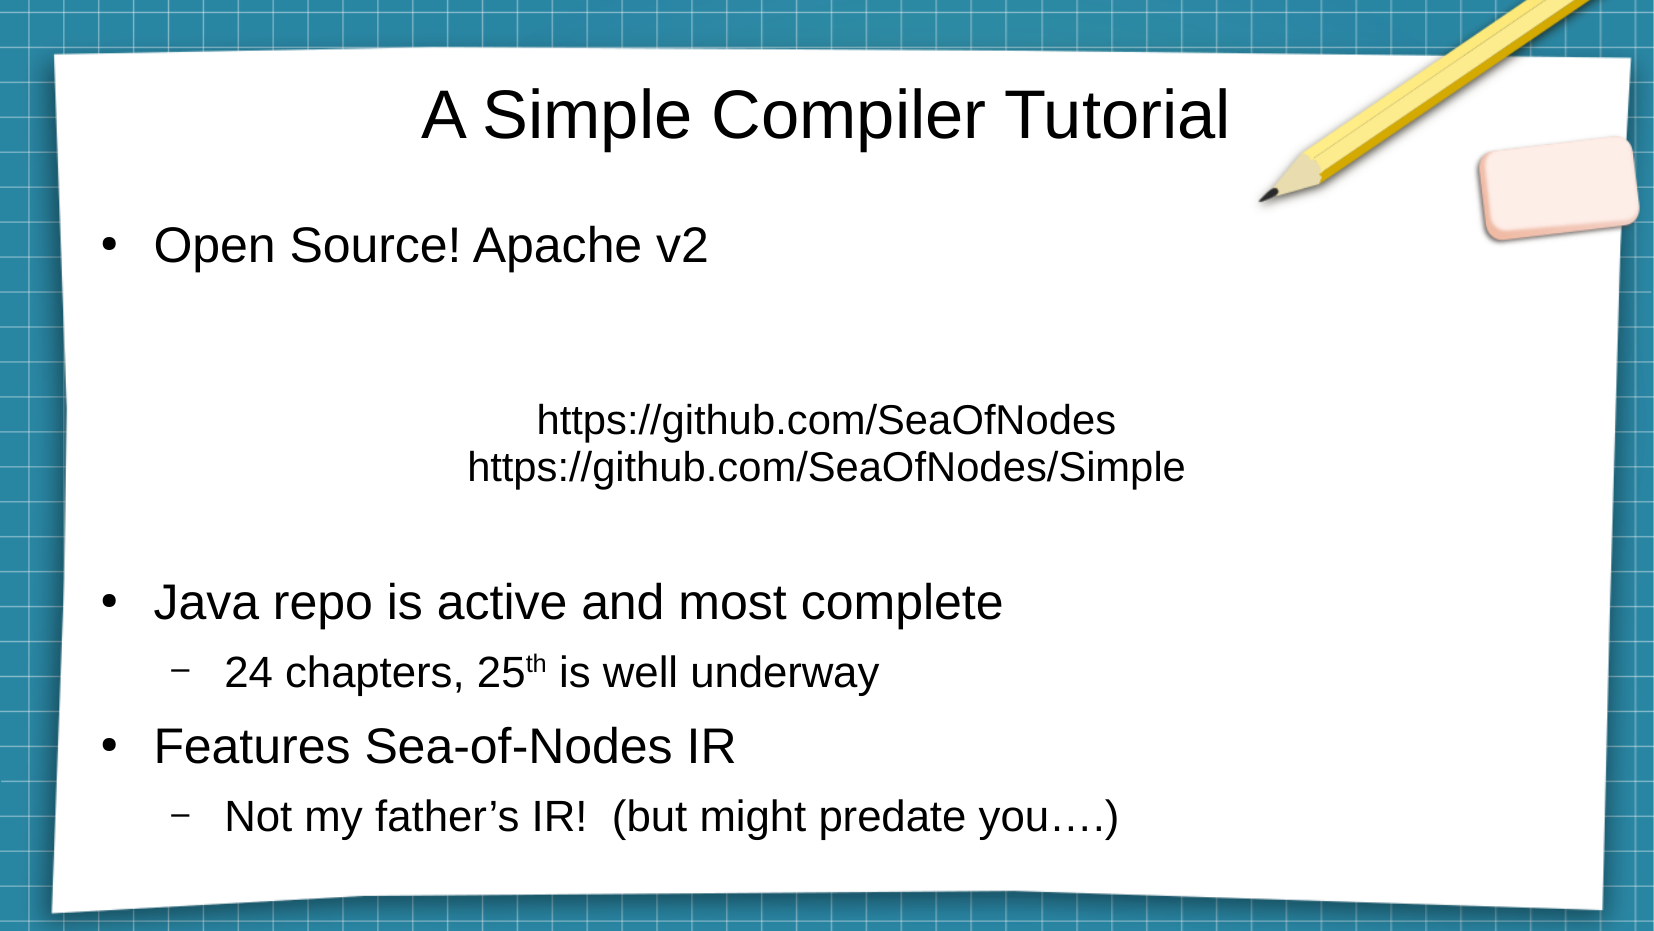

# A Simple Compiler Tutorial
Open Source! Apache v2
Java repo is active and most complete
24 chapters, 25th is well underway
Features Sea-of-Nodes IR
Not my father’s IR! (but might predate you….)
https://github.com/SeaOfNodes
https://github.com/SeaOfNodes/Simple